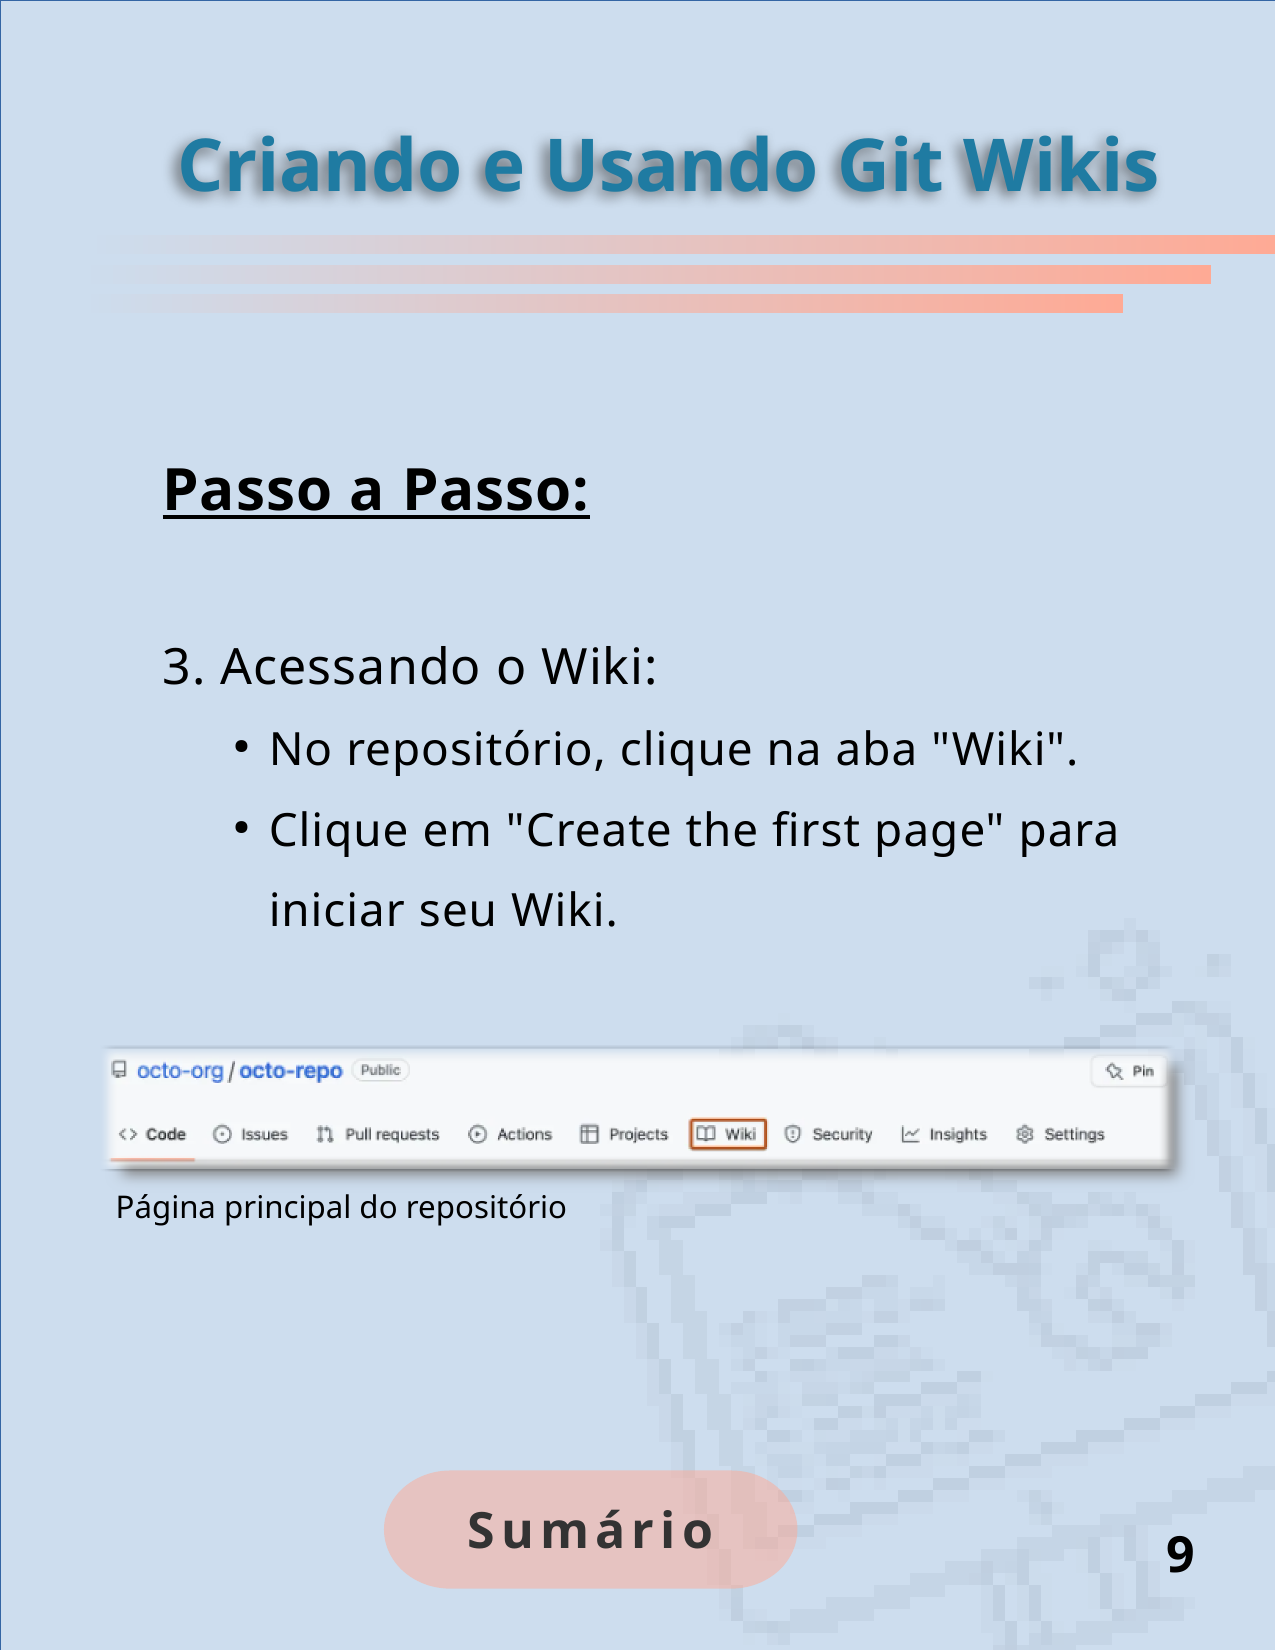

Criando e Usando Git Wikis
Passo a Passo:
3. Acessando o Wiki:
No repositório, clique na aba "Wiki".
Clique em "Create the first page" para iniciar seu Wiki.
Página principal do repositório
Sumário
9